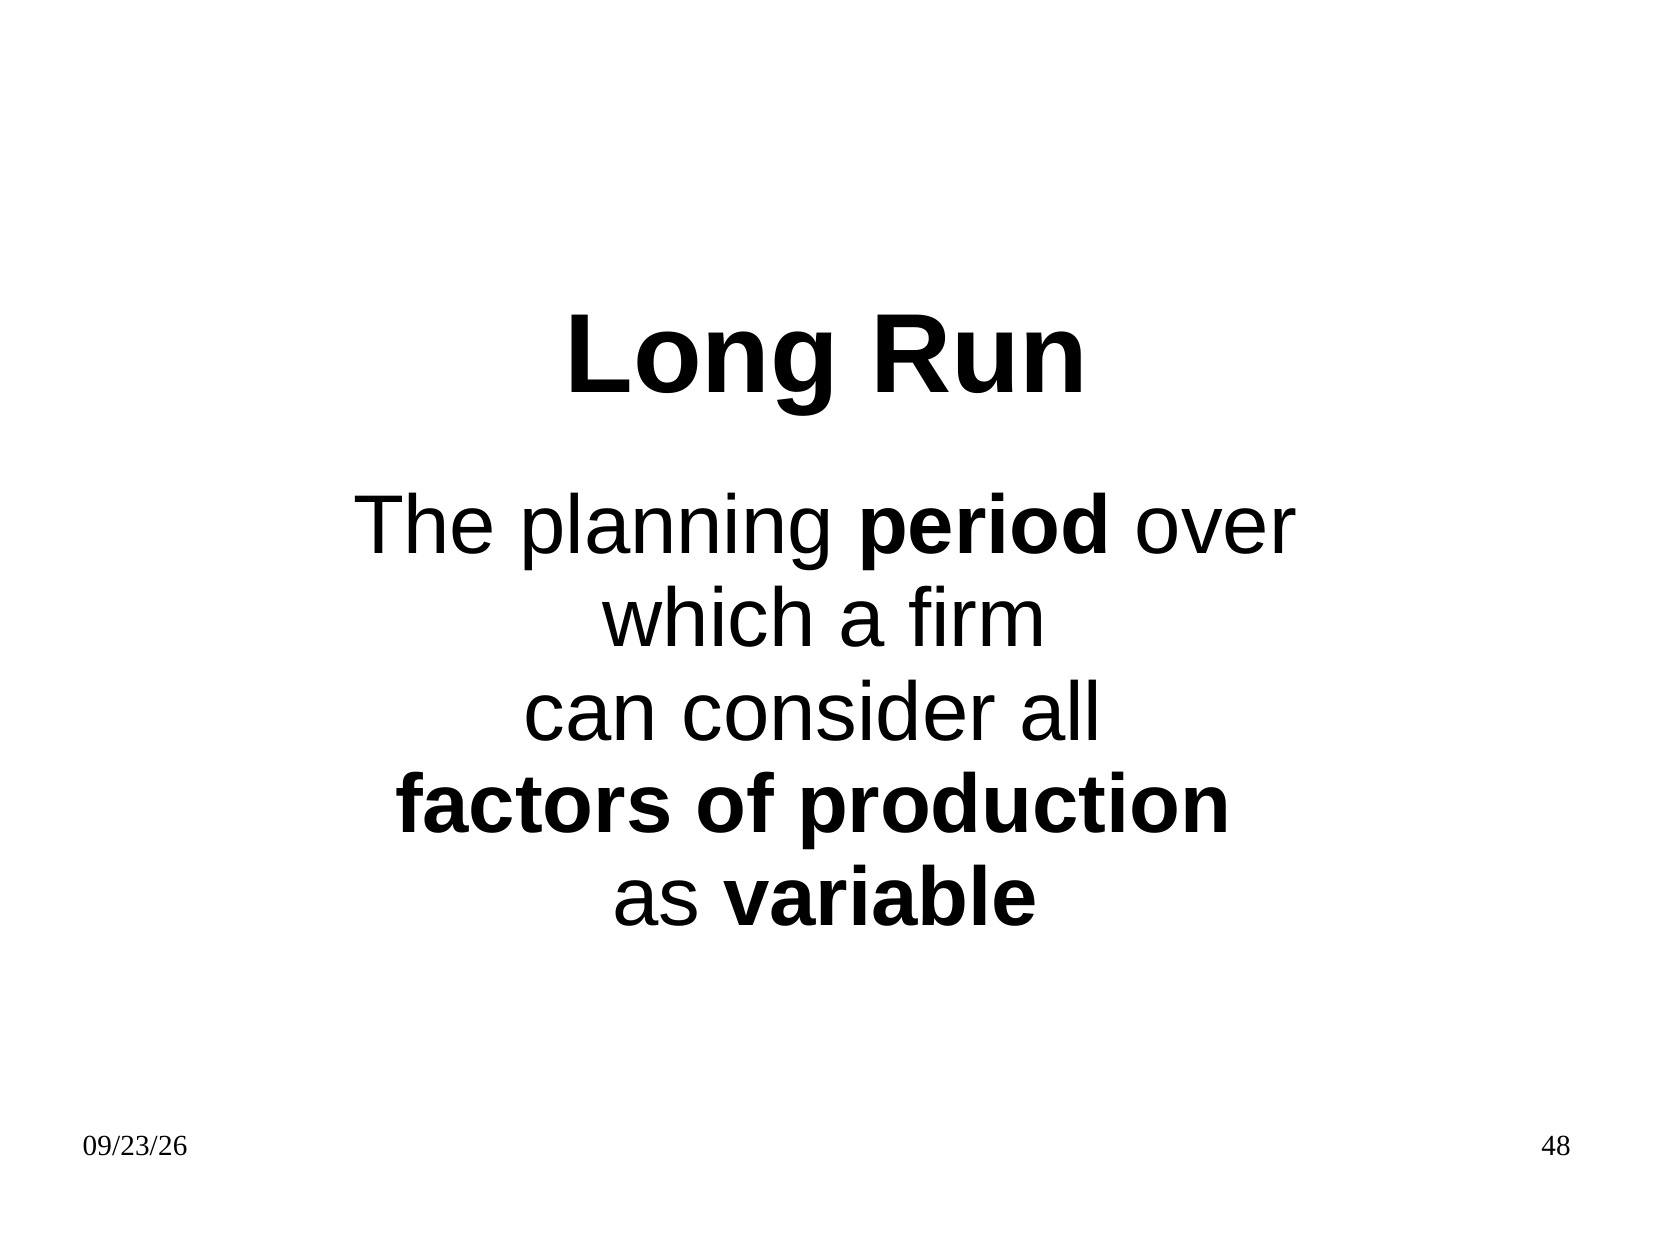

# Long Run
The planning period over
 which a firm
can consider all
factors of production
as variable
48